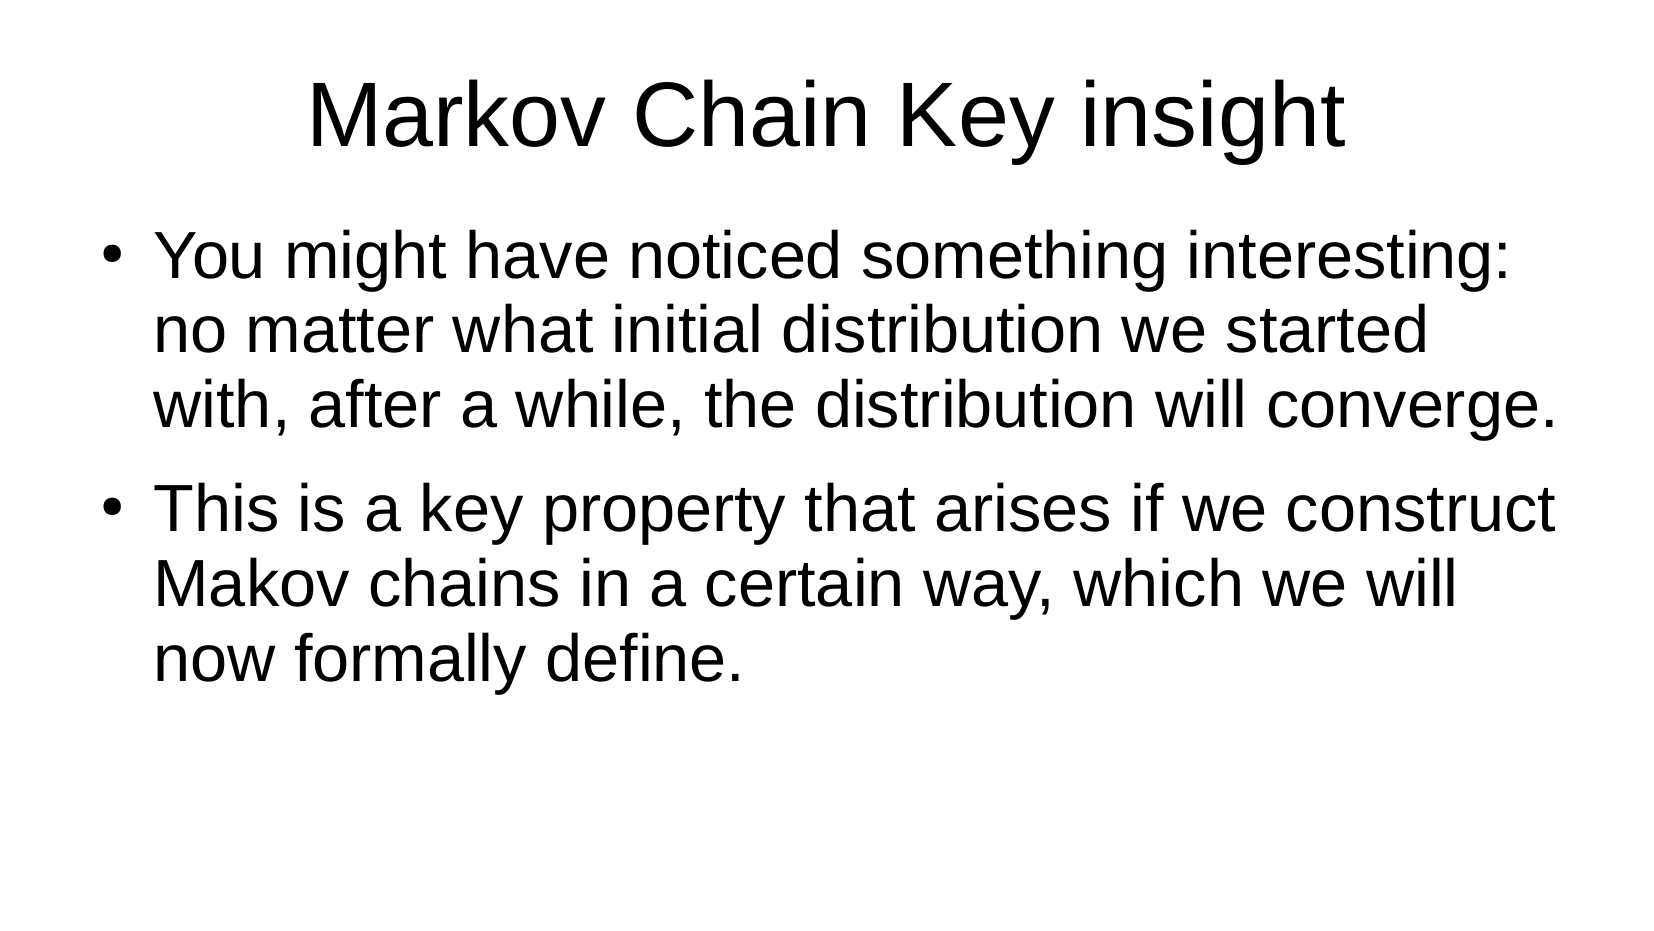

# Markov Chain Key insight
You might have noticed something interesting: no matter what initial distribution we started with, after a while, the distribution will converge.
This is a key property that arises if we construct Makov chains in a certain way, which we will now formally define.